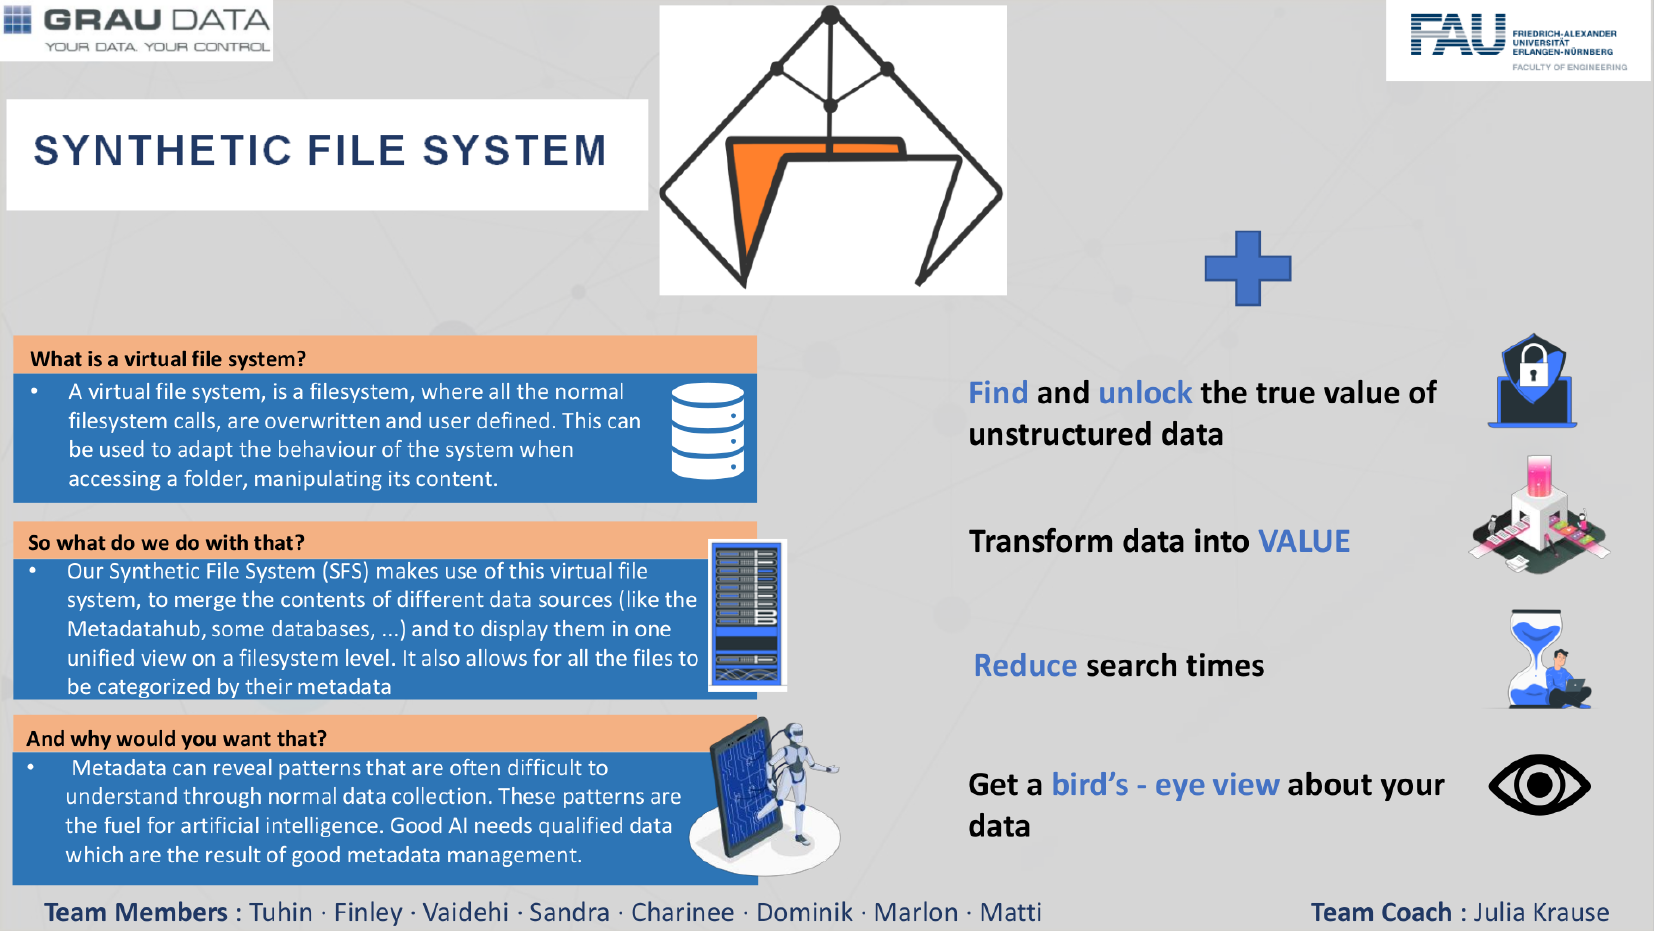

# Project 3 slide
The AMOS Project
© 2021 Dirk Riehle - Some Rights Reserved
9